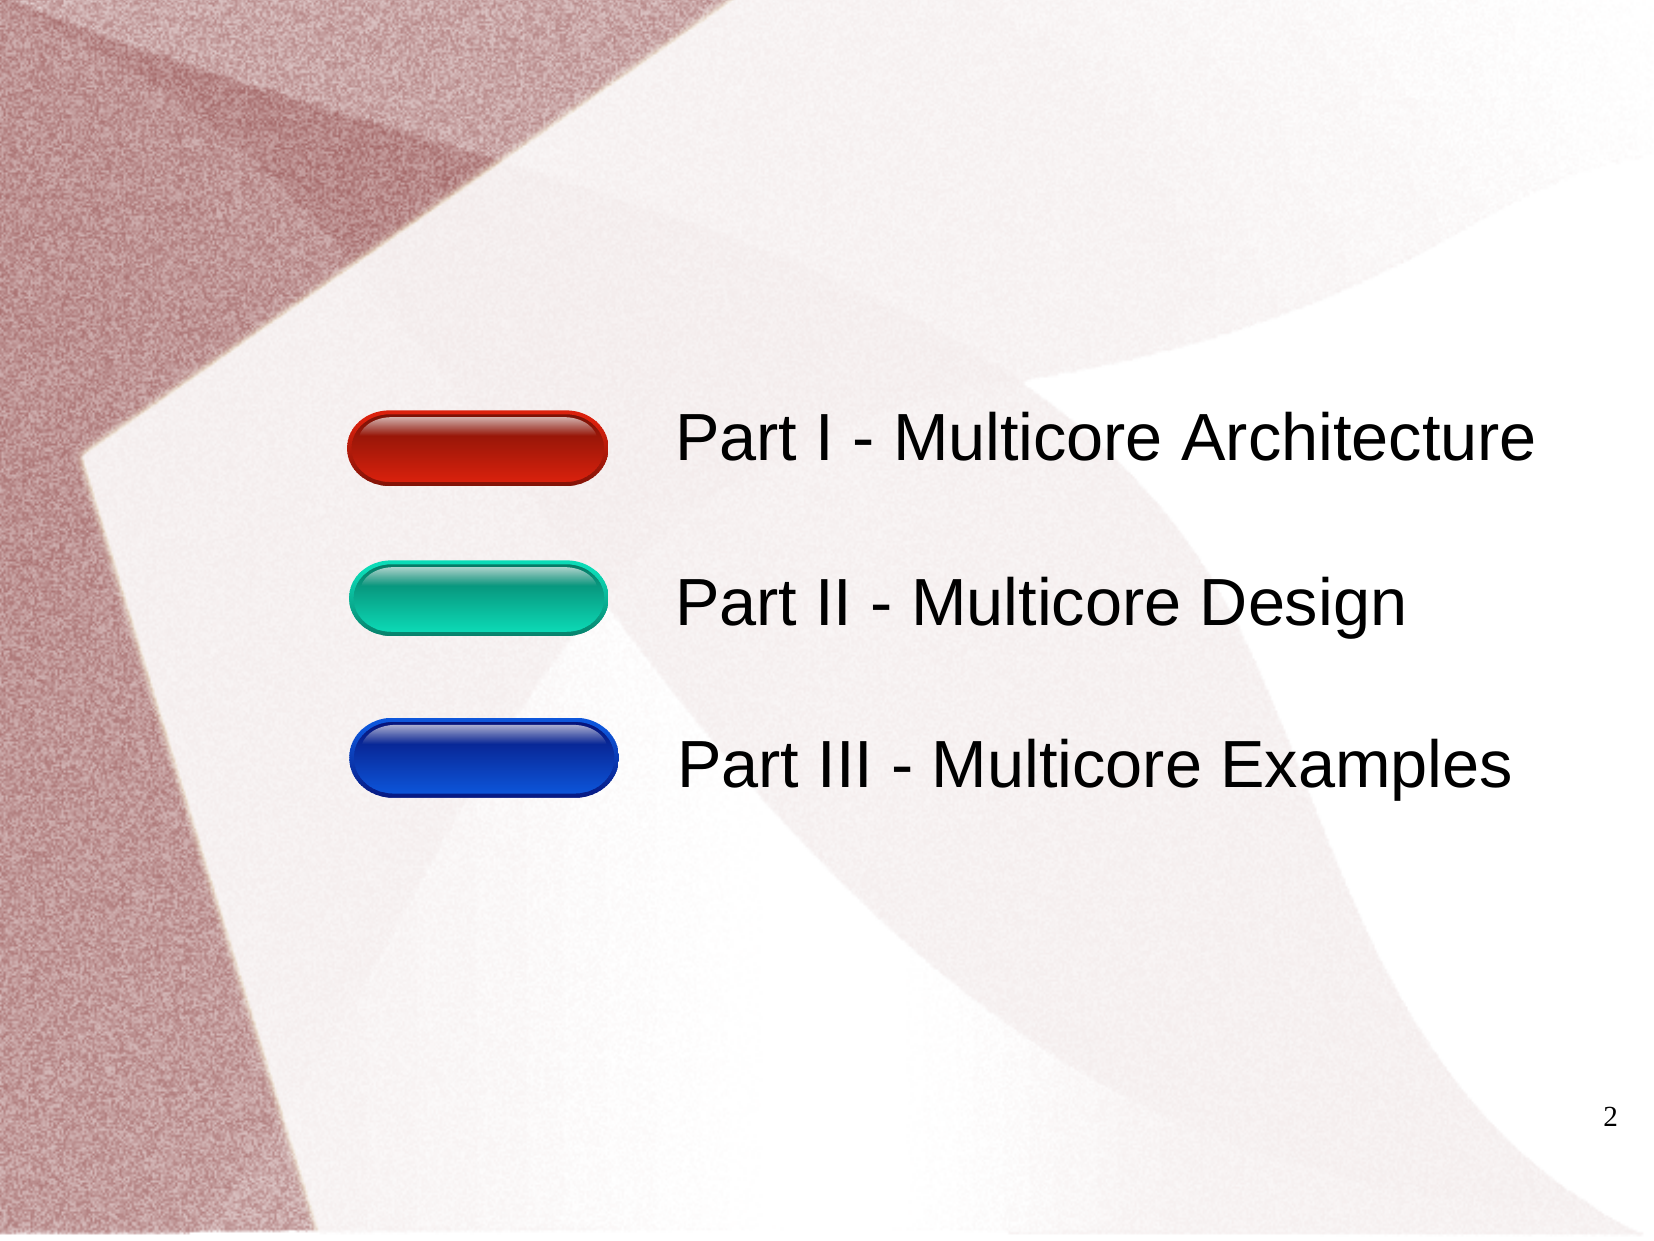

# Part I - Multicore Architecture
Part II - Multicore Design
Part III - Multicore Examples
2